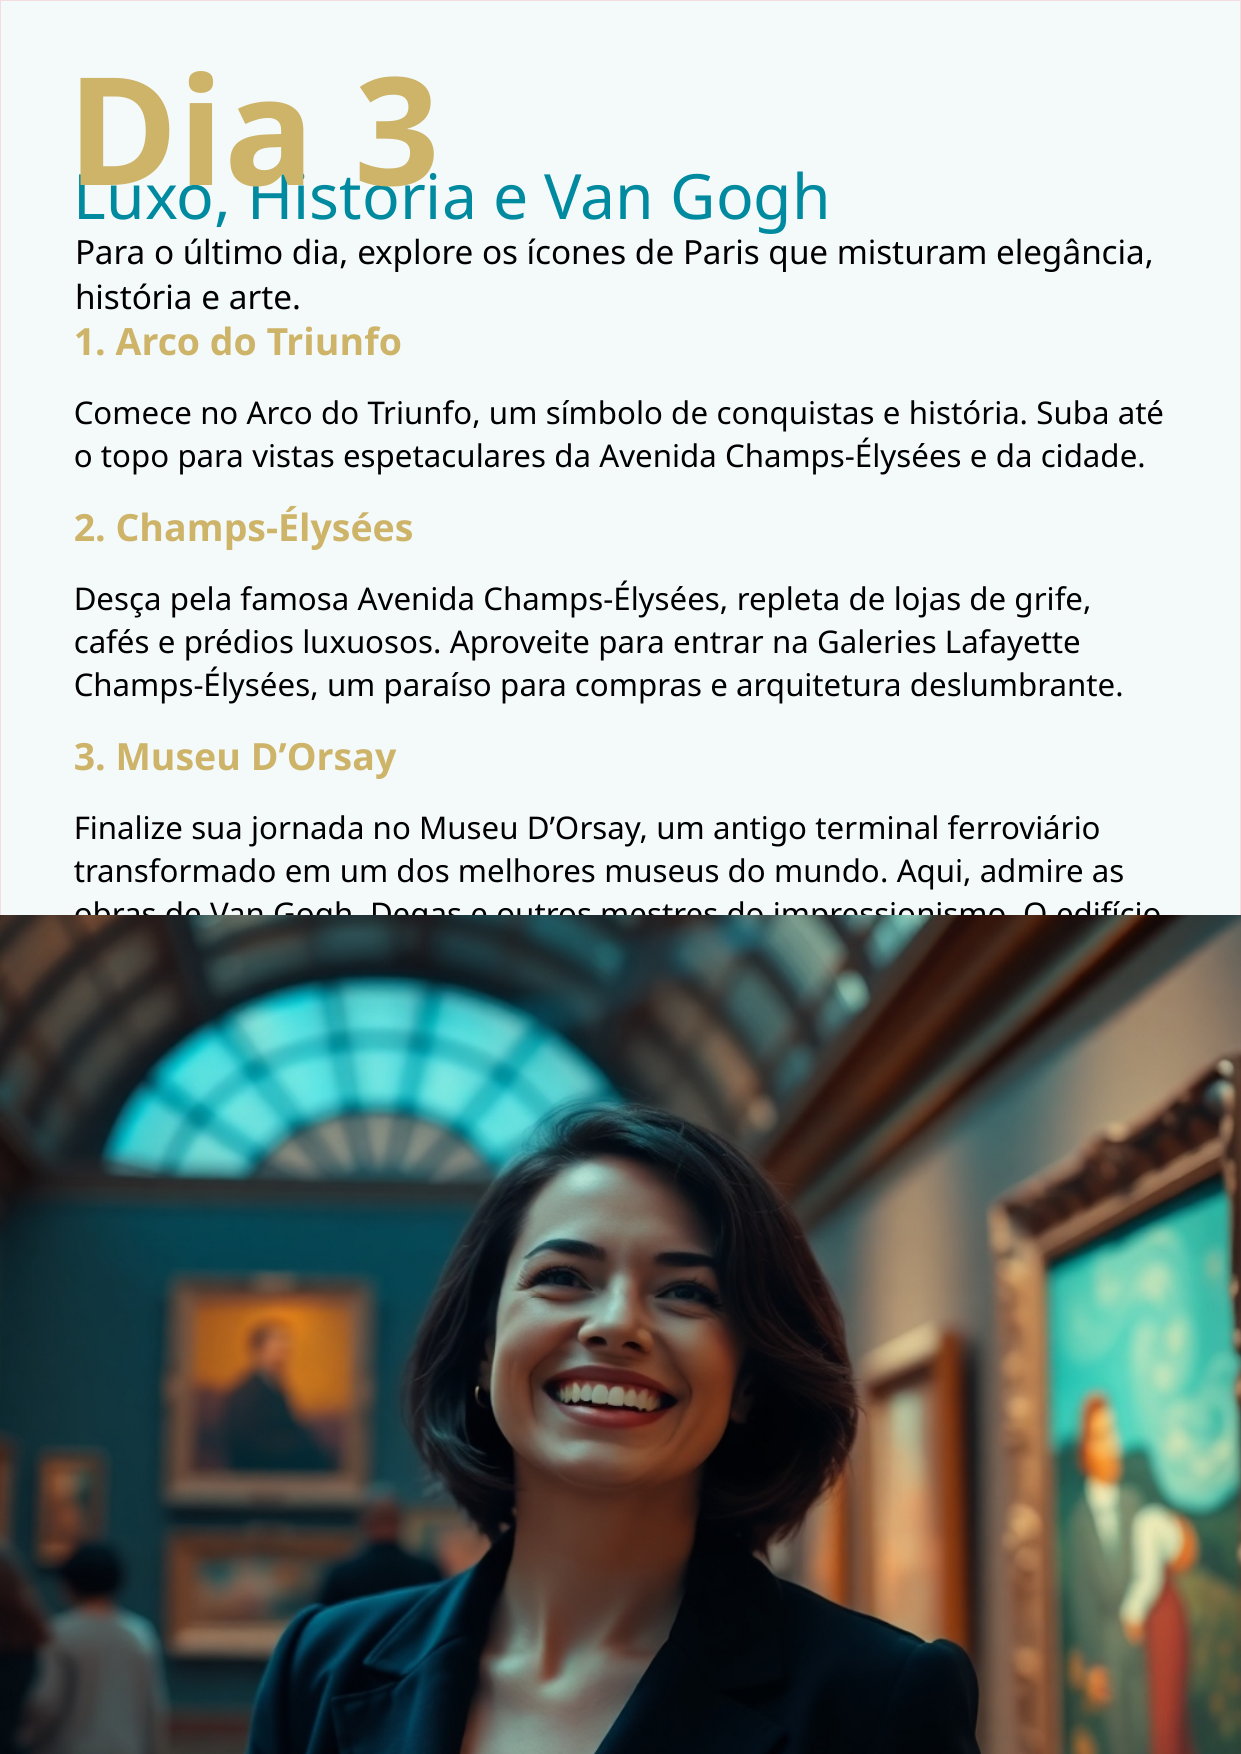

Dia 3
Luxo, História e Van Gogh
Para o último dia, explore os ícones de Paris que misturam elegância, história e arte.
1. Arco do Triunfo
Comece no Arco do Triunfo, um símbolo de conquistas e história. Suba até o topo para vistas espetaculares da Avenida Champs-Élysées e da cidade.
2. Champs-Élysées
Desça pela famosa Avenida Champs-Élysées, repleta de lojas de grife, cafés e prédios luxuosos. Aproveite para entrar na Galeries Lafayette Champs-Élysées, um paraíso para compras e arquitetura deslumbrante.
3. Museu D’Orsay
Finalize sua jornada no Museu D’Orsay, um antigo terminal ferroviário transformado em um dos melhores museus do mundo. Aqui, admire as obras de Van Gogh, Degas e outros mestres do impressionismo. O edifício em si, com seu grande relógio, é uma obra de arte. E você ainda pode tomar um café na cafeteria do museu.